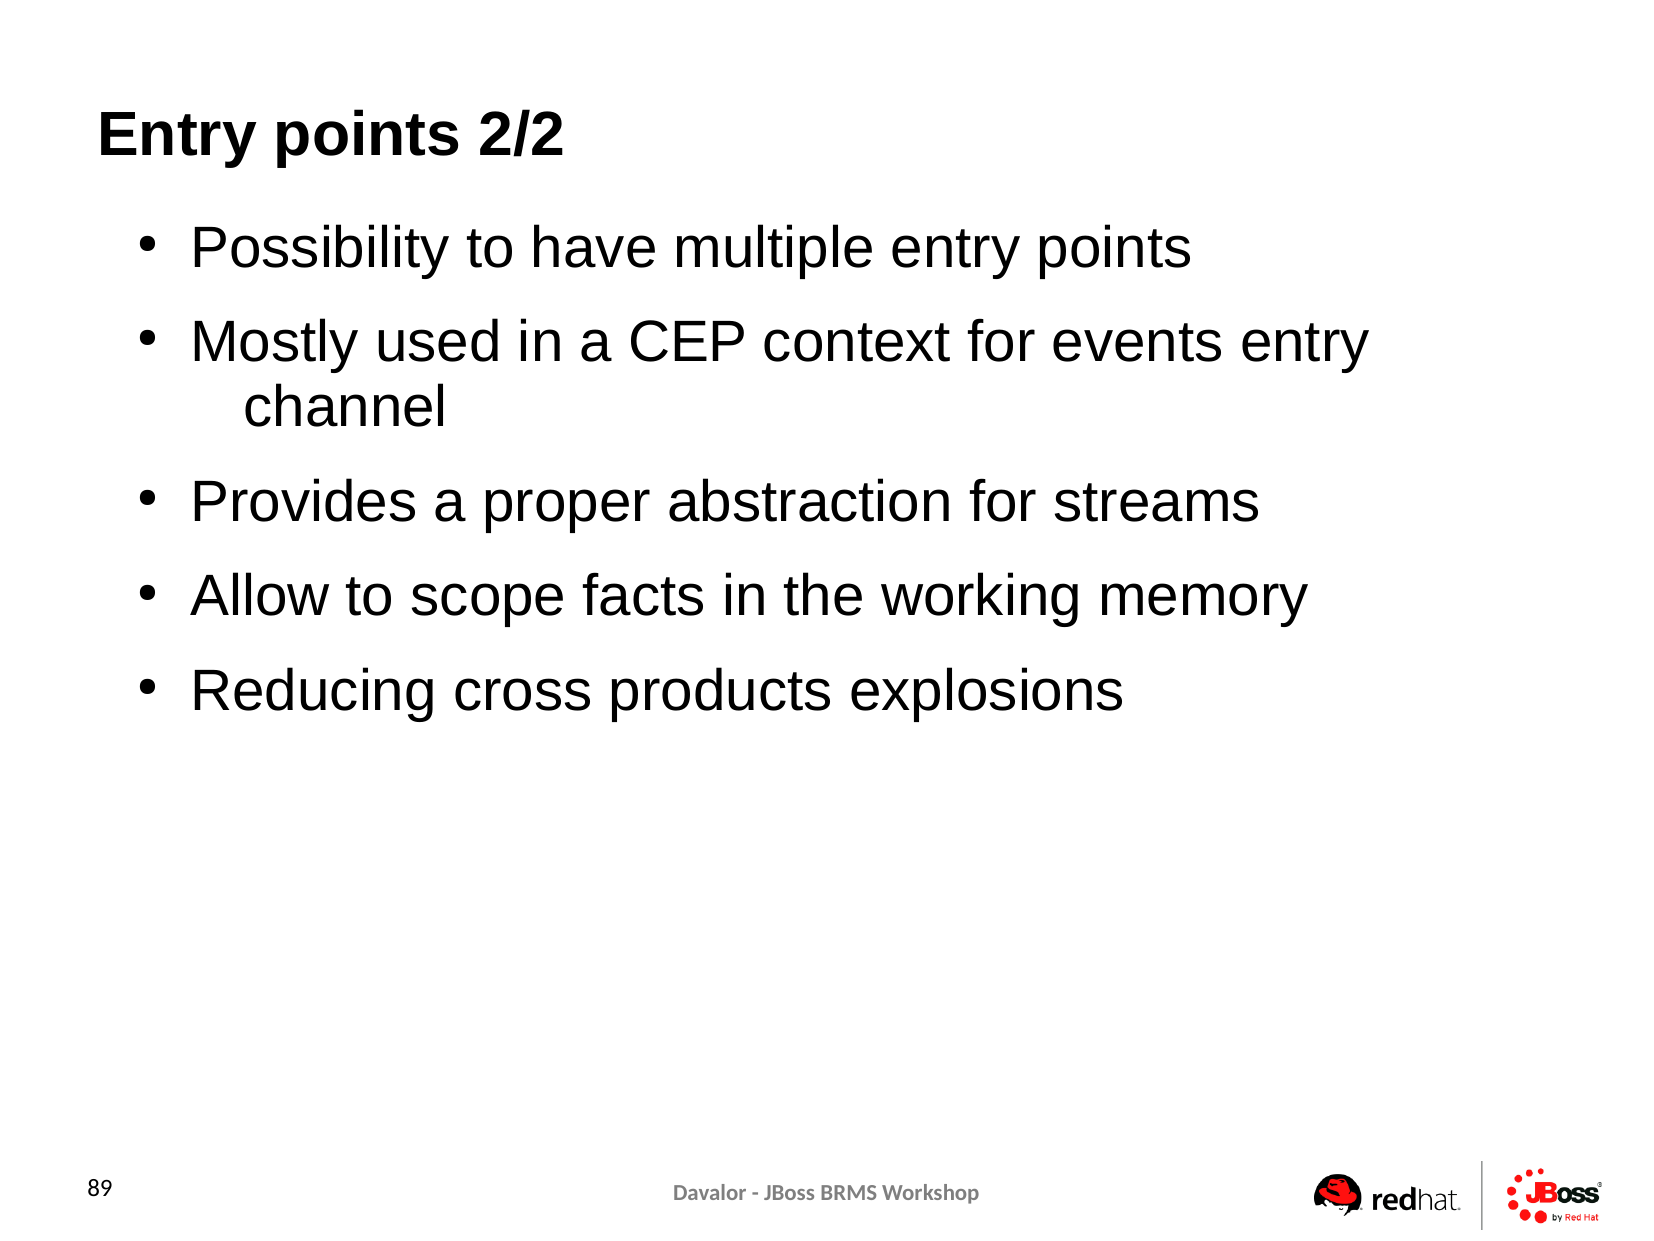

# Entry points 2/2
Possibility to have multiple entry points
Mostly used in a CEP context for events entry channel
Provides a proper abstraction for streams
Allow to scope facts in the working memory
Reducing cross products explosions